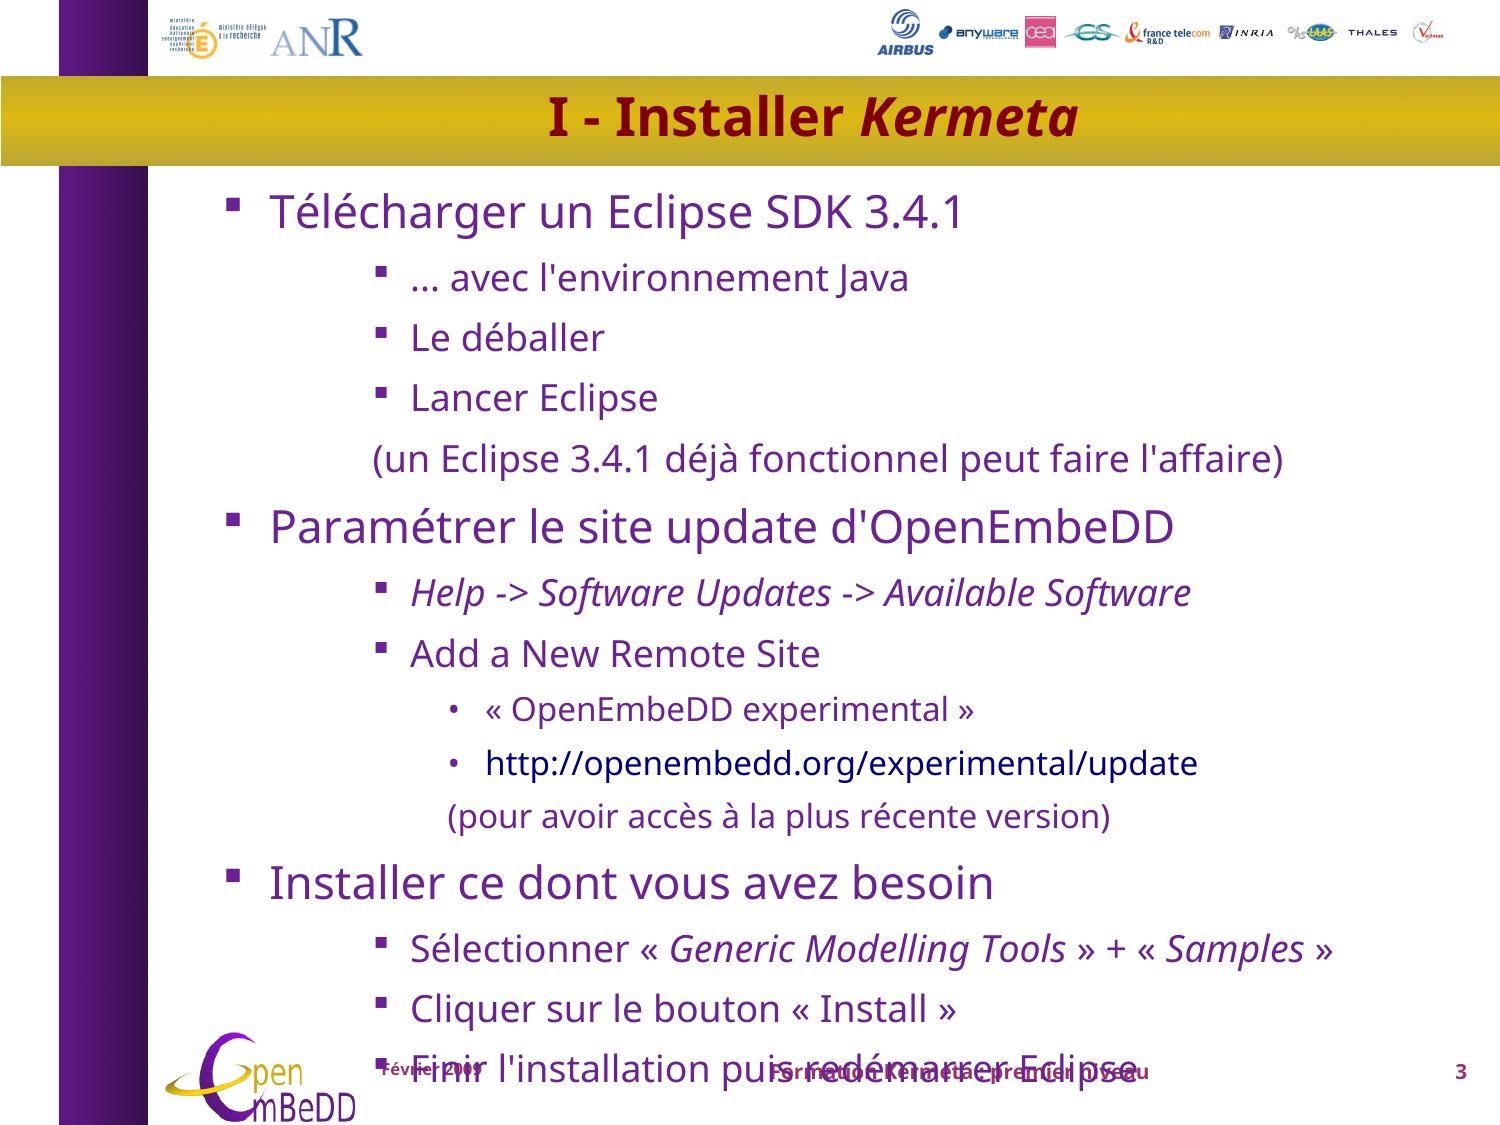

# I - Installer Kermeta
Télécharger un Eclipse SDK 3.4.1
... avec l'environnement Java
Le déballer
Lancer Eclipse
(un Eclipse 3.4.1 déjà fonctionnel peut faire l'affaire)
Paramétrer le site update d'OpenEmbeDD
Help -> Software Updates -> Available Software
Add a New Remote Site
« OpenEmbeDD experimental »
http://openembedd.org/experimental/update
(pour avoir accès à la plus récente version)
Installer ce dont vous avez besoin
Sélectionner « Generic Modelling Tools » + « Samples »
Cliquer sur le bouton « Install »
Finir l'installation puis redémarrer Eclipse
Pied de page
Pied de page fixe
3